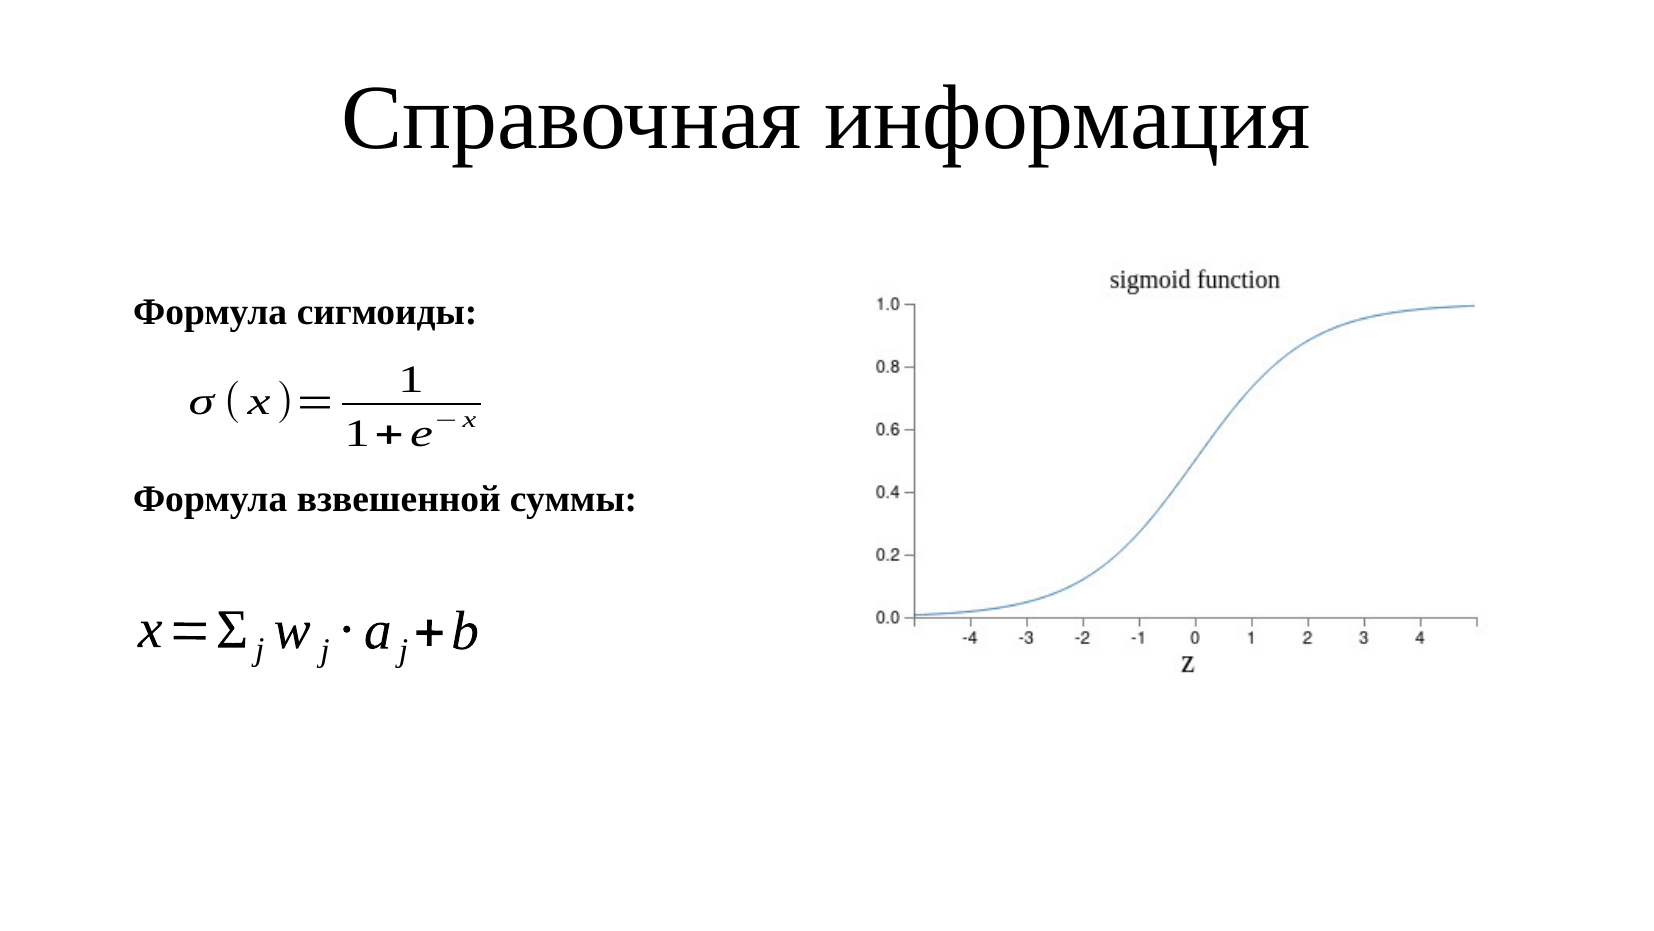

# Справочная информация
 Формула сигмоиды:
 Формула взвешенной суммы: